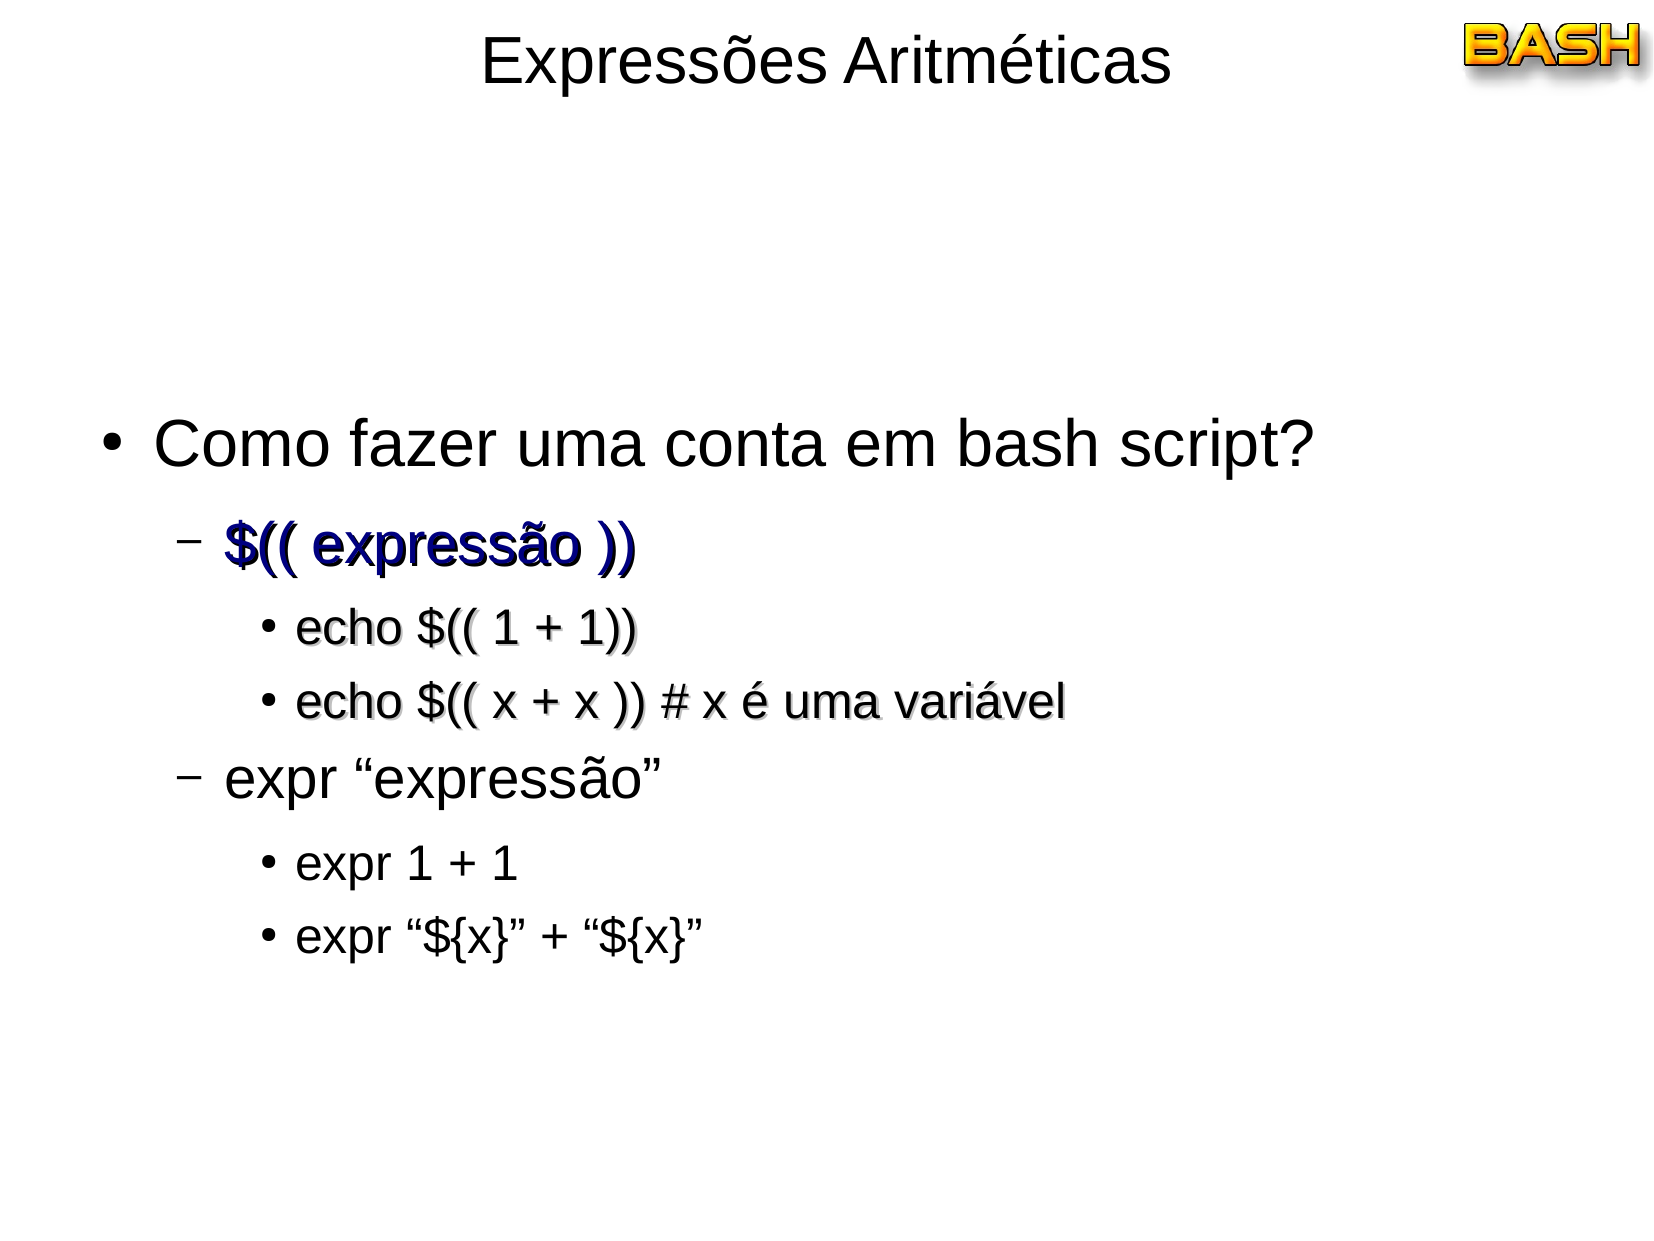

# Expressões Aritméticas
Como fazer uma conta em bash script?
$(( expressão ))
echo $(( 1 + 1))
echo $(( x + x )) # x é uma variável
expr “expressão”
expr 1 + 1
expr “${x}” + “${x}”